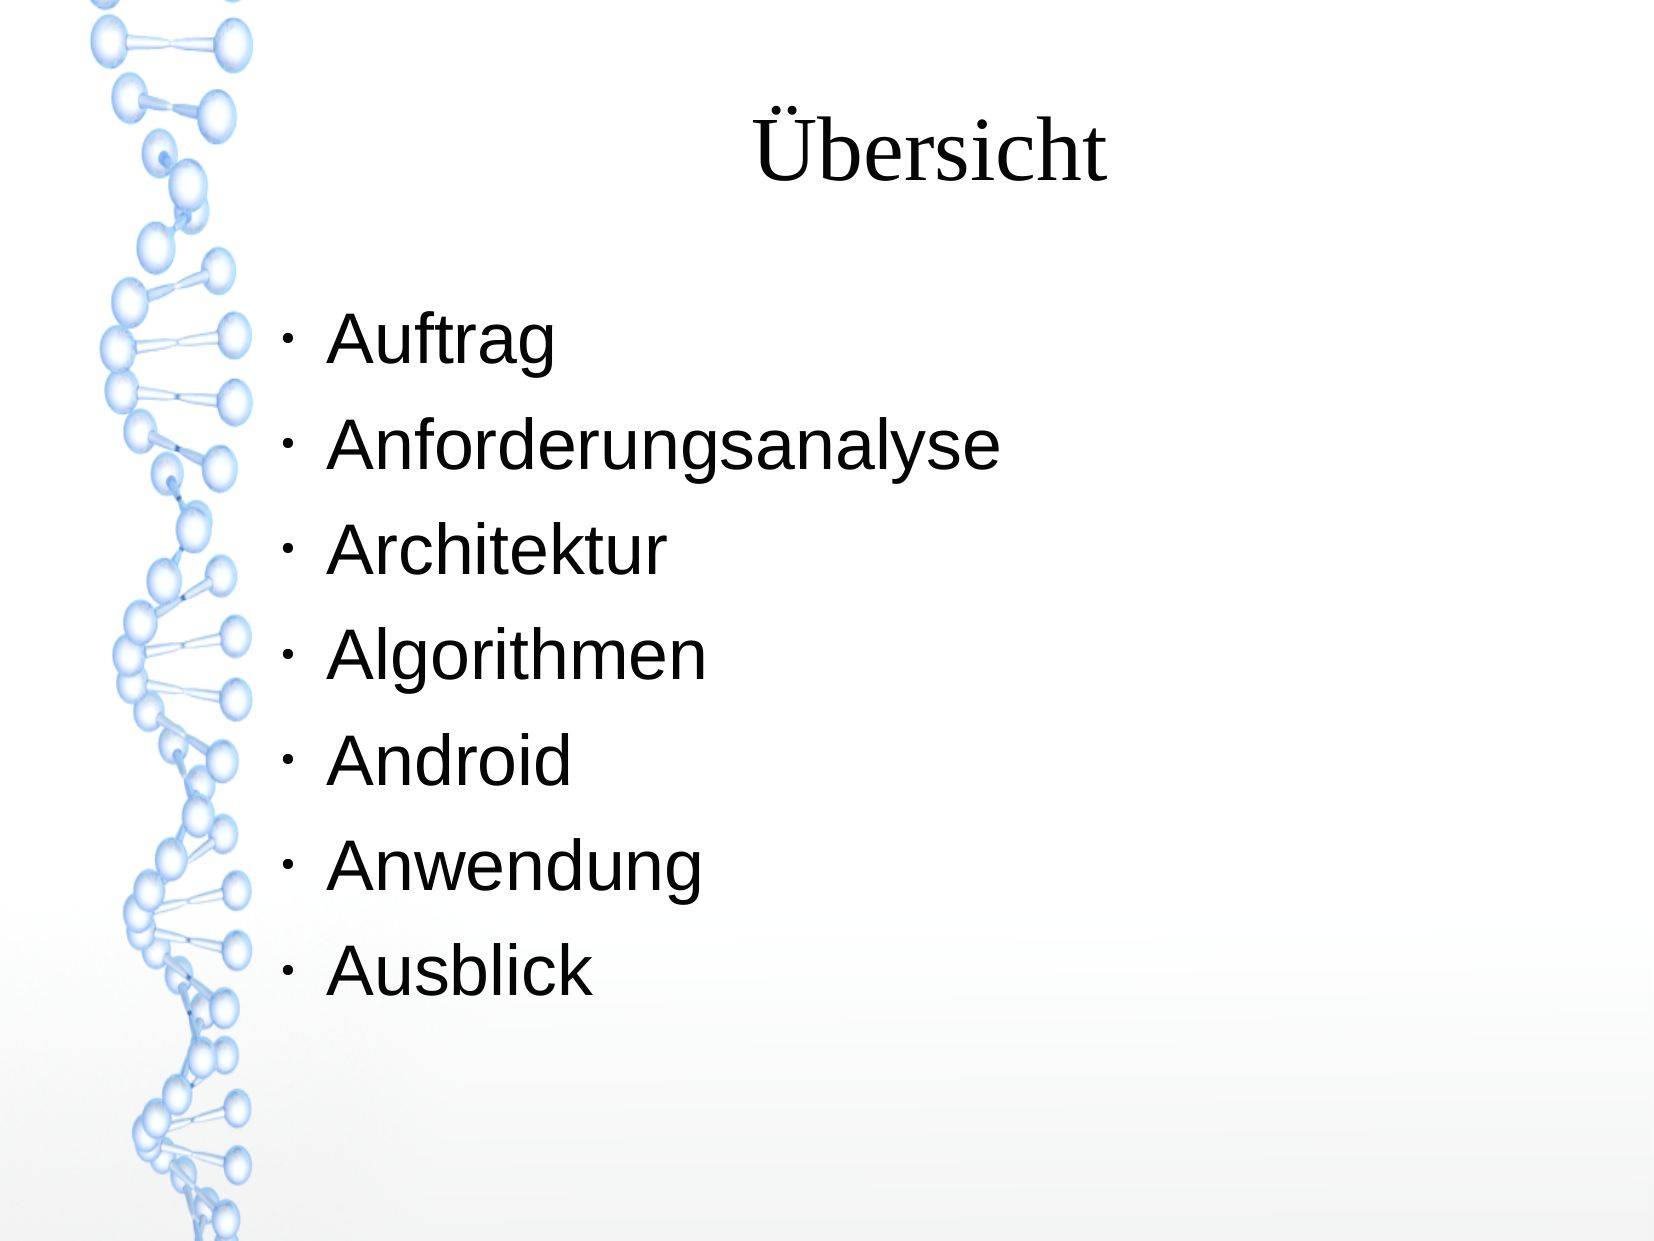

# Übersicht
Auftrag
Anforderungsanalyse
Architektur
Algorithmen
Android
Anwendung
Ausblick